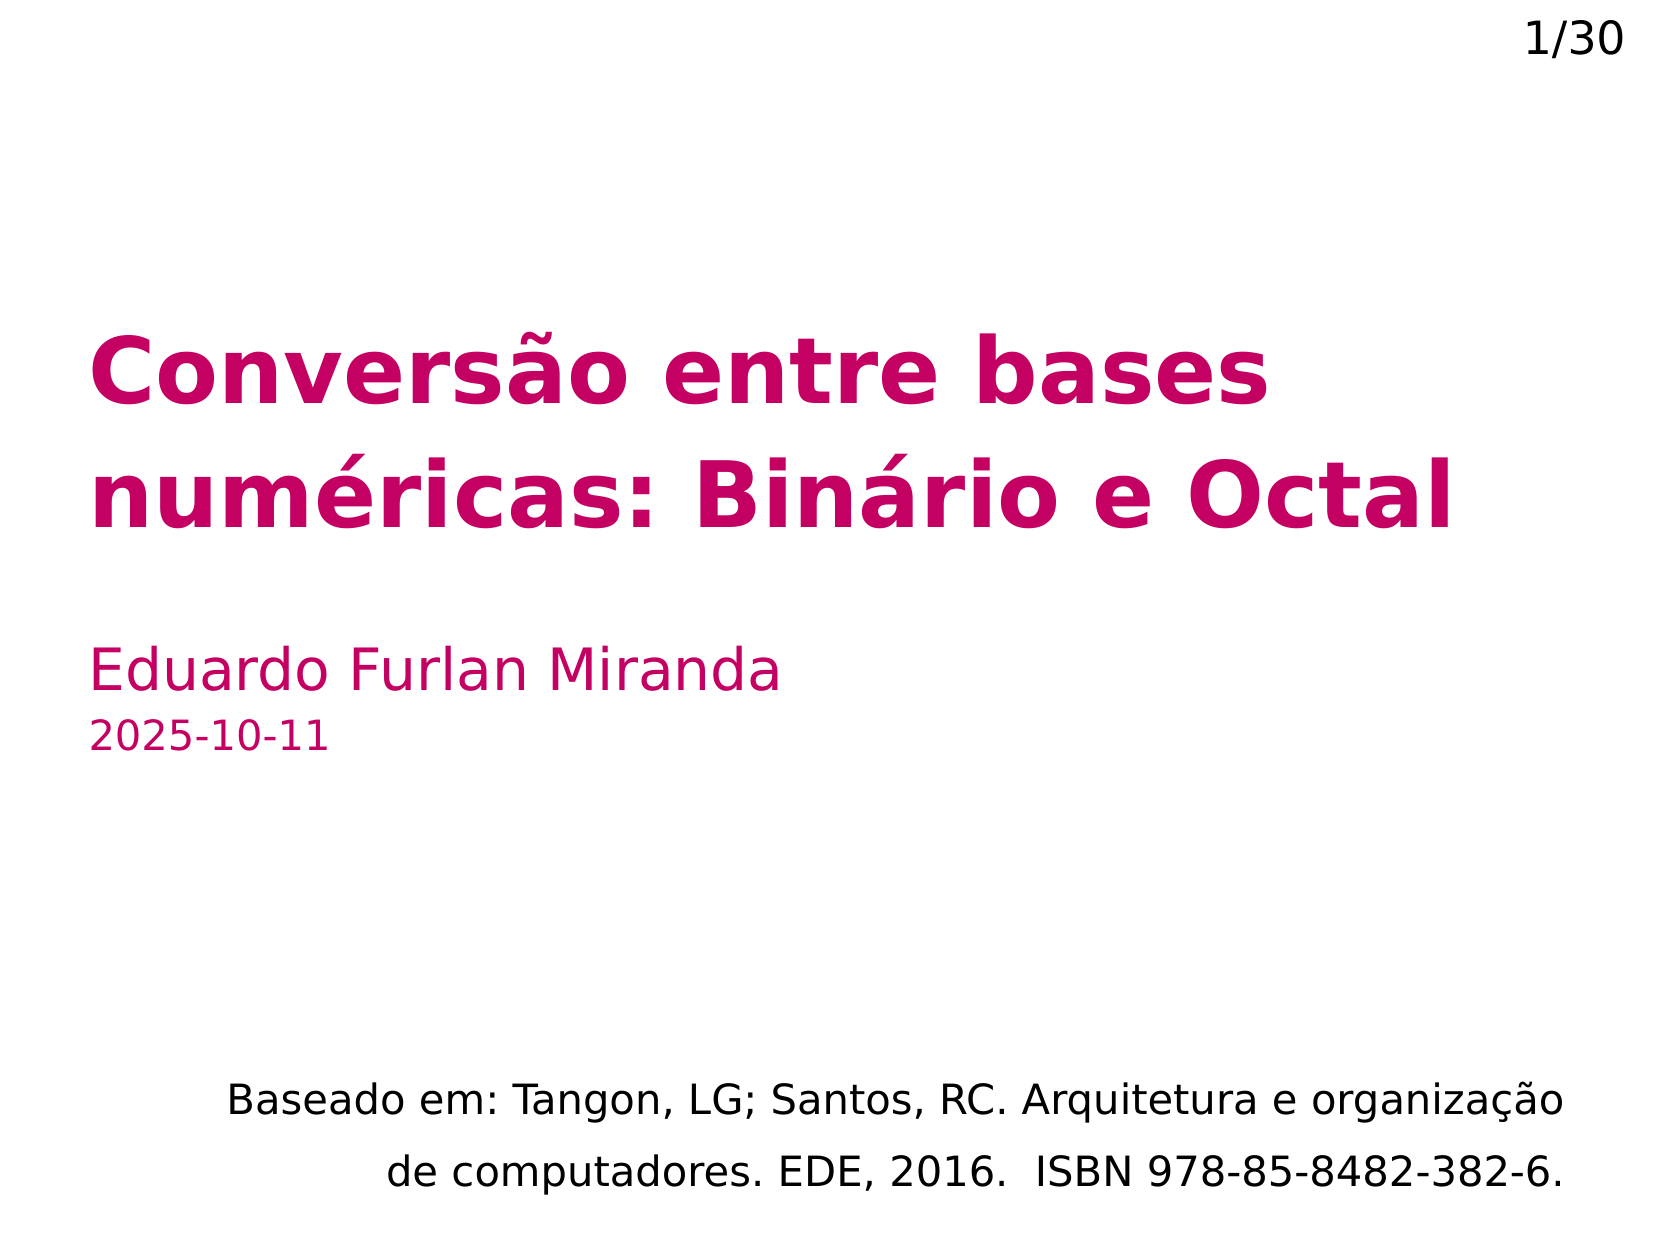

1
# Conversão entre bases numéricas: Binário e Octal Eduardo Furlan Miranda 2025-10-11
Baseado em: Tangon, LG; Santos, RC. Arquitetura e organização de computadores. EDE, 2016. ISBN 978-85-8482-382-6.